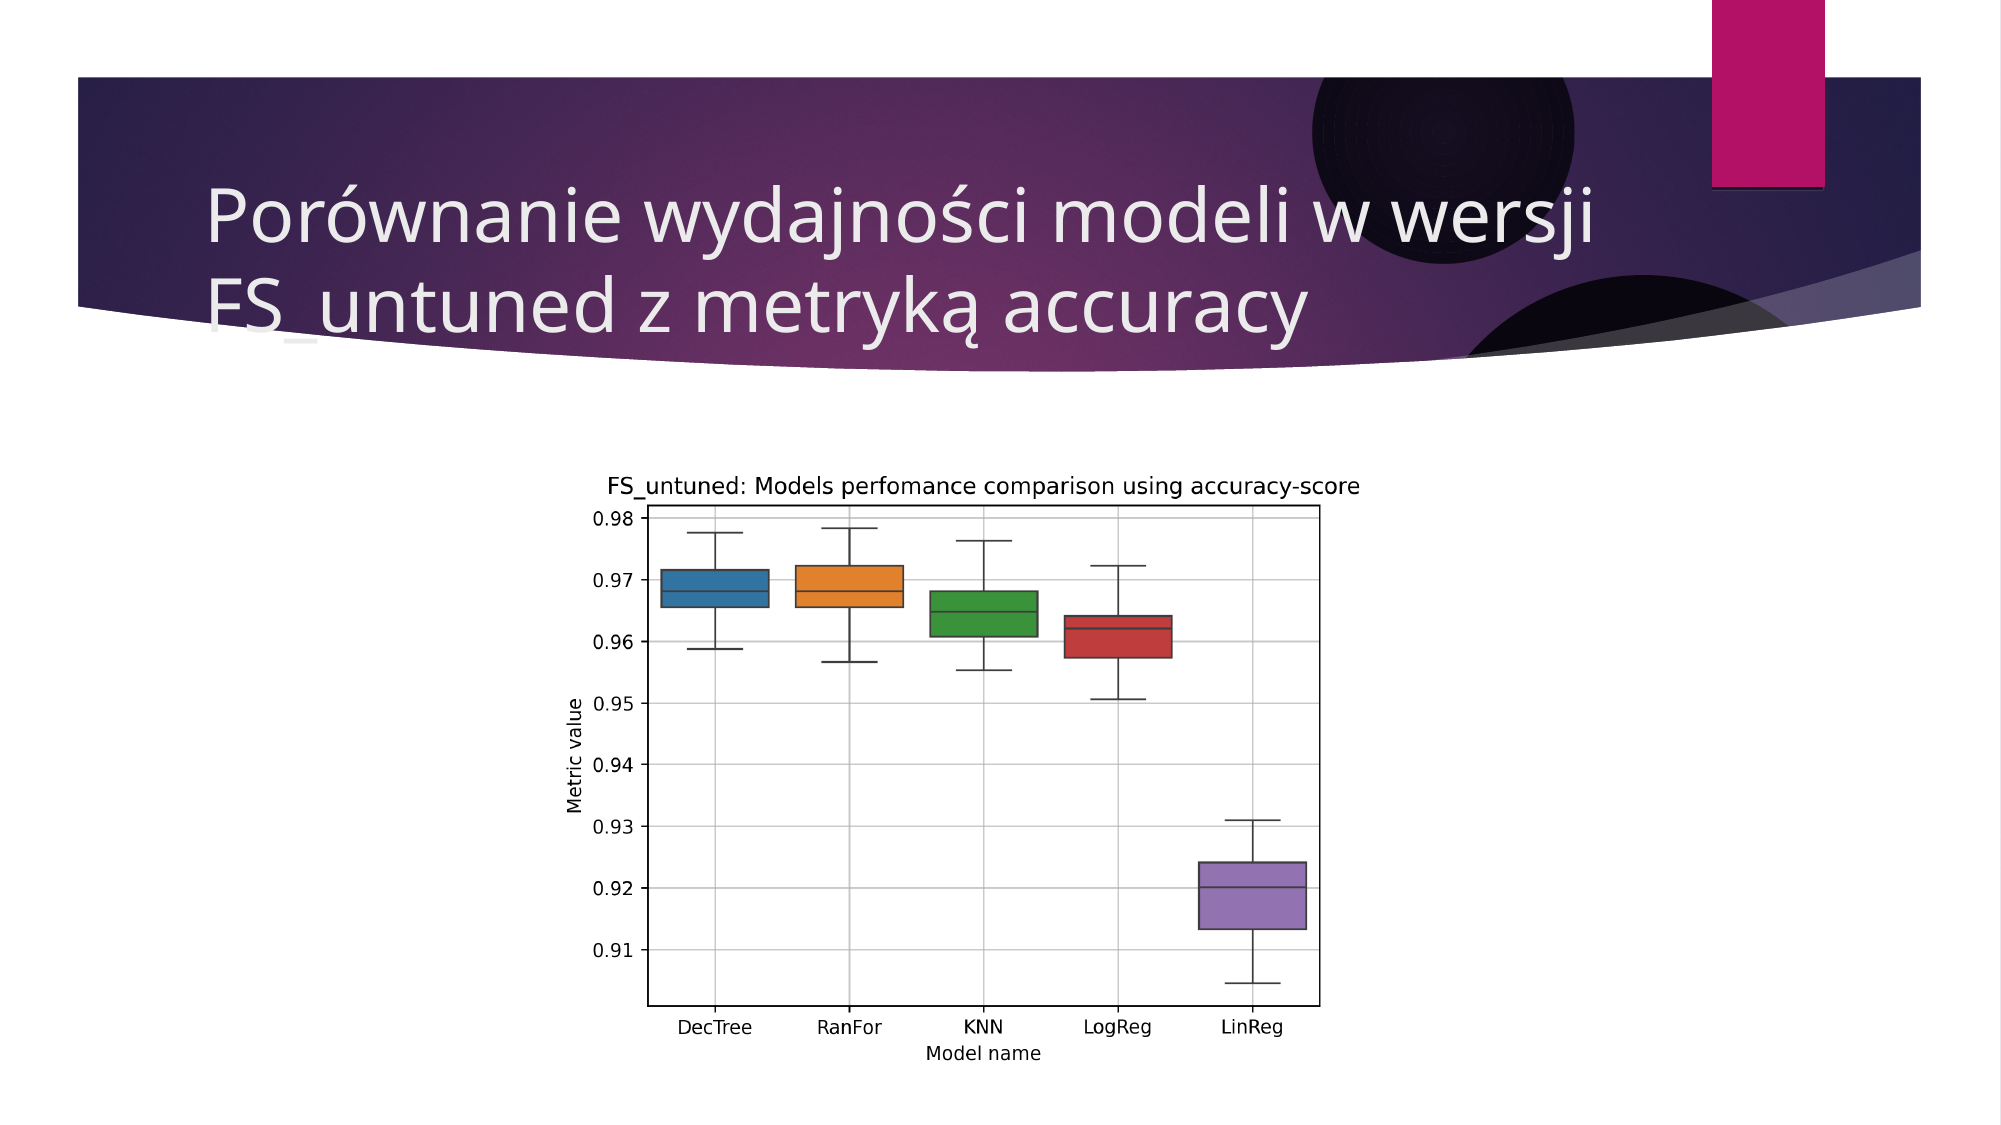

# Porównanie wydajności modeli w wersji FS_untuned z metryką accuracy